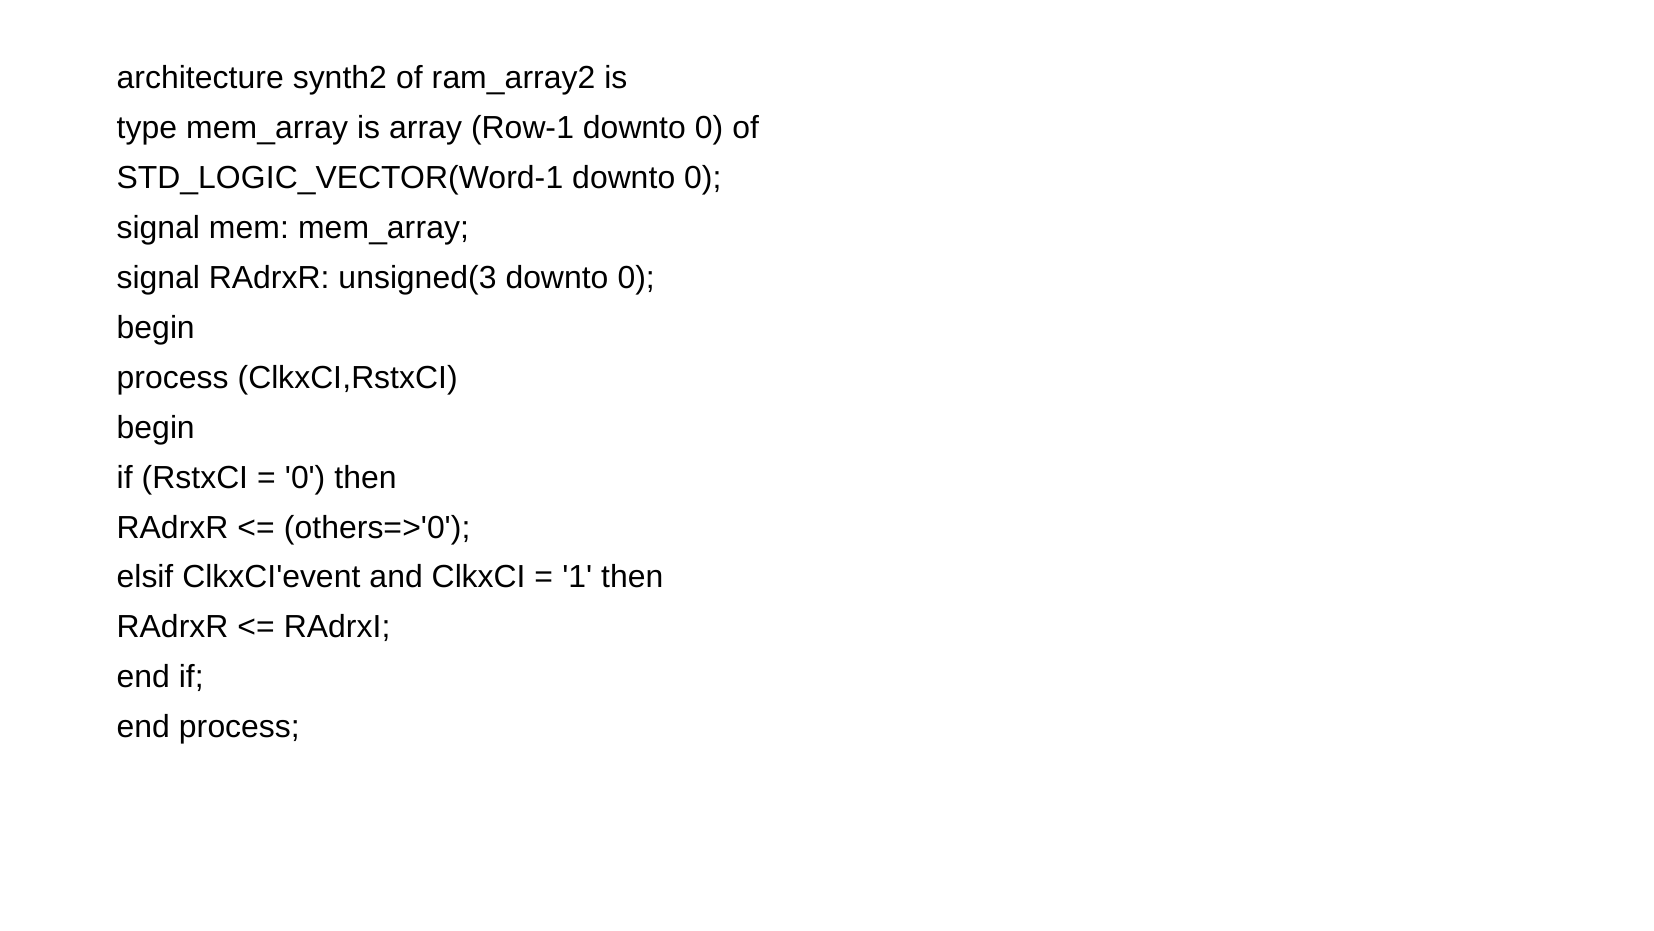

# architecture synth2 of ram_array2 is
type mem_array is array (Row-1 downto 0) of
STD_LOGIC_VECTOR(Word-1 downto 0);
signal mem: mem_array;
signal RAdrxR: unsigned(3 downto 0);
begin
process (ClkxCI,RstxCI)
begin
if (RstxCI = '0') then
RAdrxR <= (others=>'0');
elsif ClkxCI'event and ClkxCI = '1' then
RAdrxR <= RAdrxI;
end if;
end process;